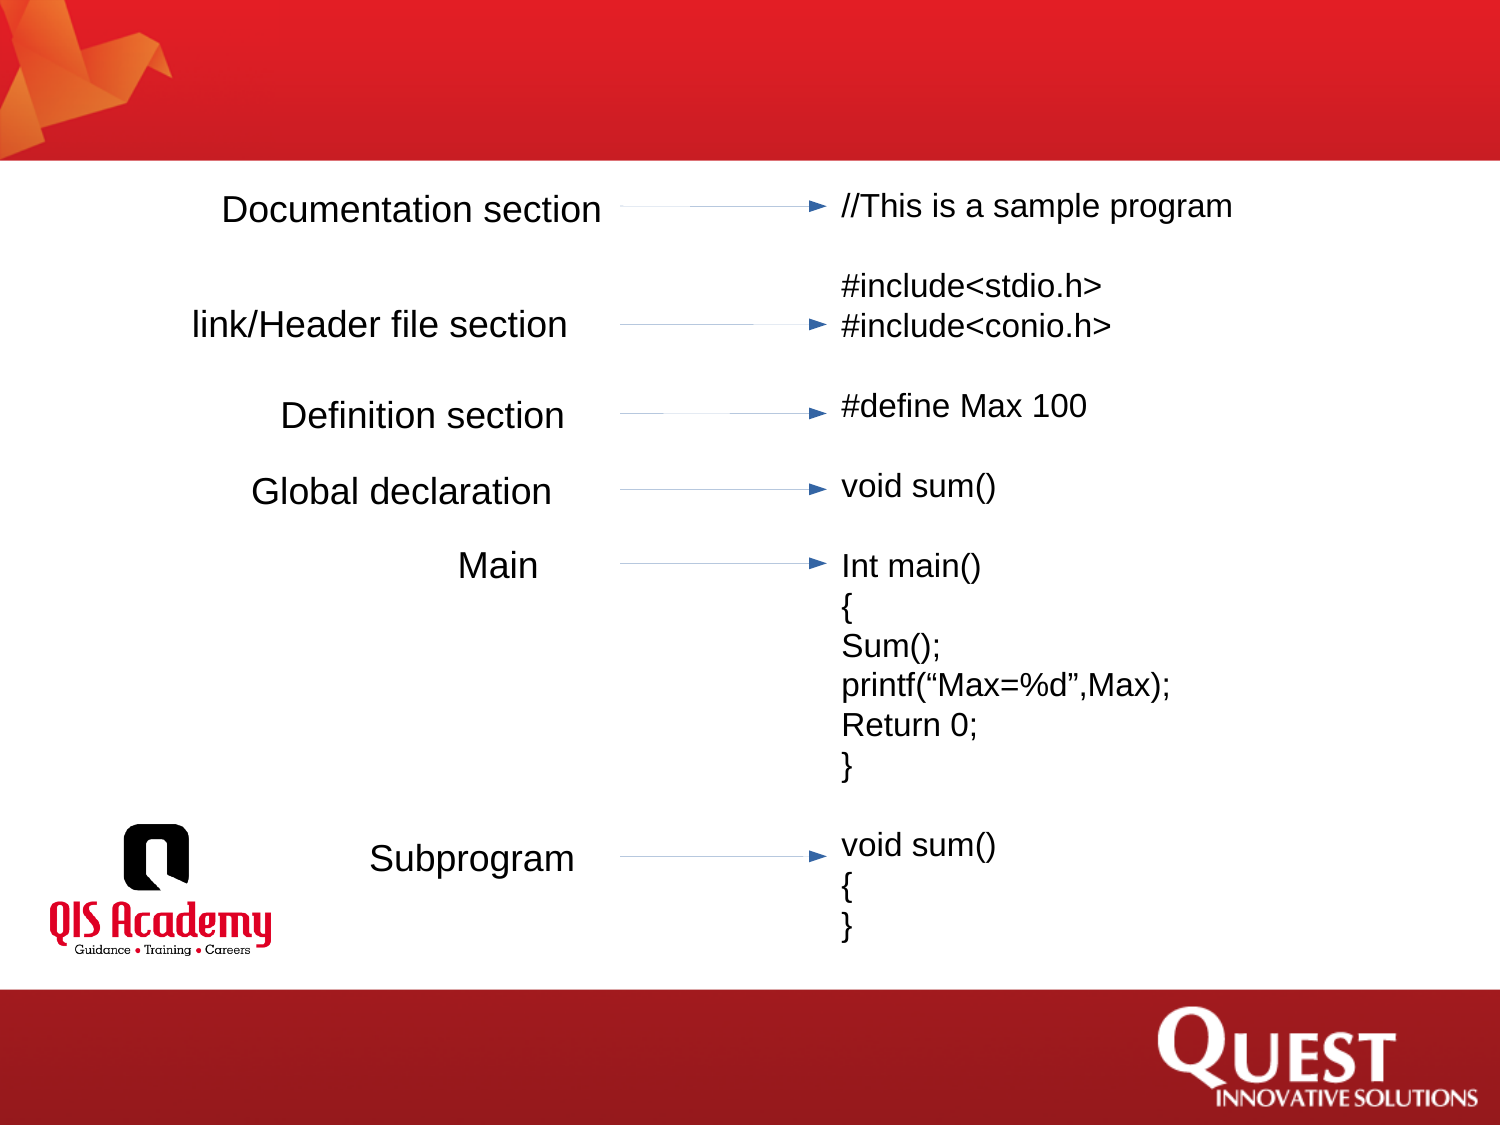

Documentation section
//This is a sample program
#include<stdio.h>
#include<conio.h>
#define Max 100
void sum()
Int main()
{
Sum();
printf(“Max=%d”,Max);
Return 0;
}
void sum()
{
}
link/Header file section
Definition section
Global declaration
Main
Subprogram